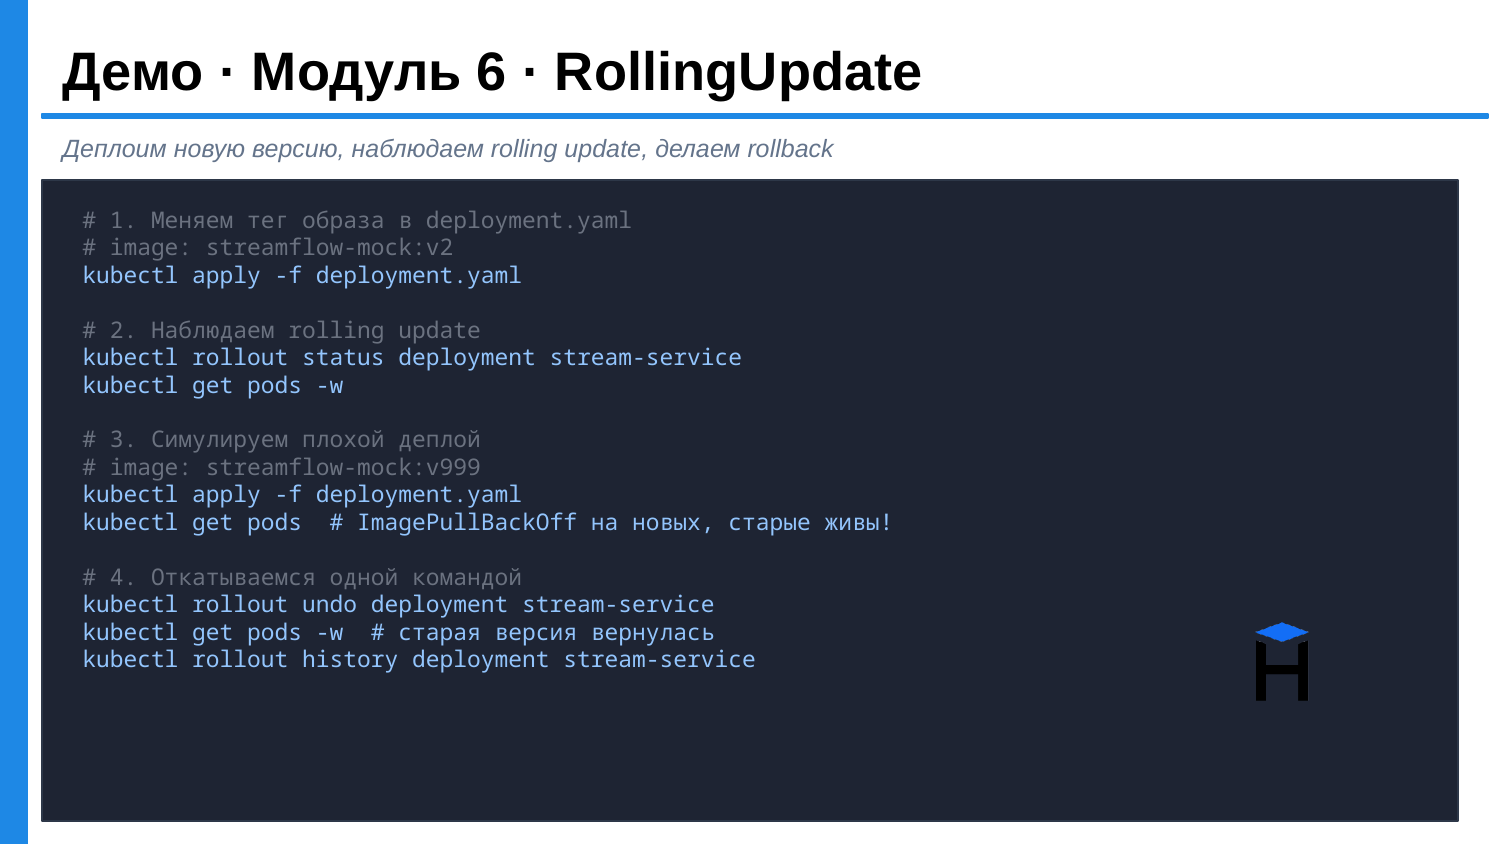

Демо · Модуль 6 · RollingUpdate
Деплоим новую версию, наблюдаем rolling update, делаем rollback
# 1. Меняем тег образа в deployment.yaml
# image: streamflow-mock:v2
kubectl apply -f deployment.yaml
# 2. Наблюдаем rolling update
kubectl rollout status deployment stream-service
kubectl get pods -w
# 3. Симулируем плохой деплой
# image: streamflow-mock:v999
kubectl apply -f deployment.yaml
kubectl get pods # ImagePullBackOff на новых, старые живы!
# 4. Откатываемся одной командой
kubectl rollout undo deployment stream-service
kubectl get pods -w # старая версия вернулась
kubectl rollout history deployment stream-service